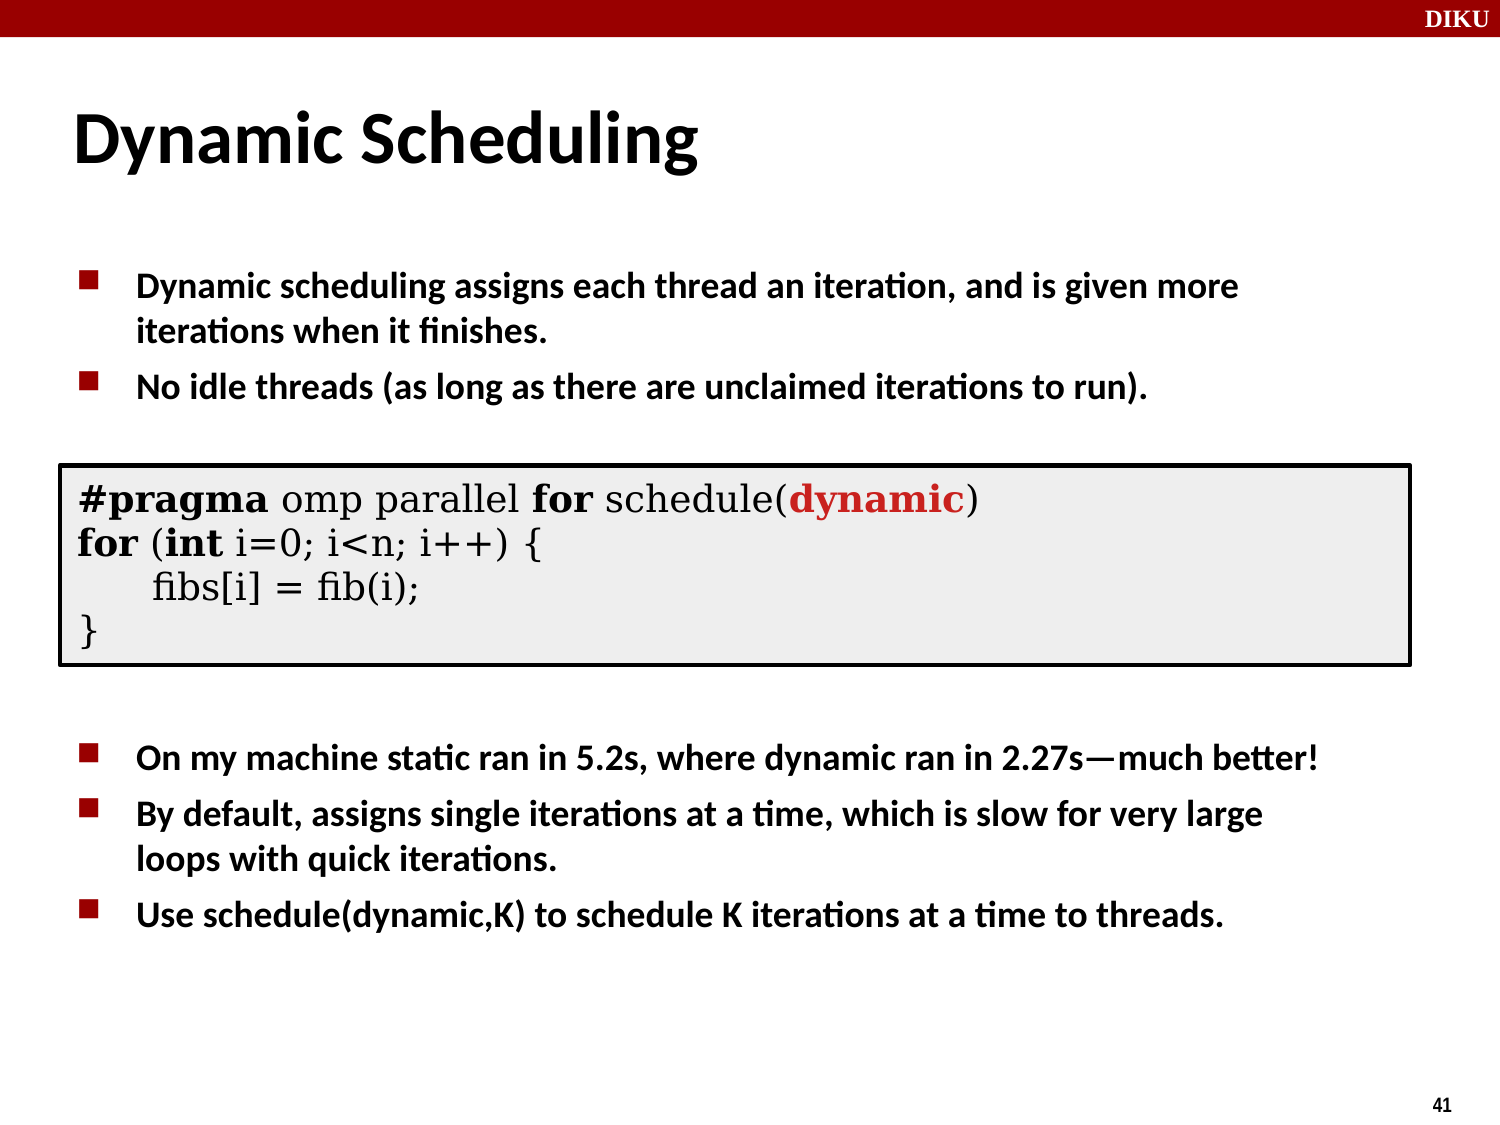

Dynamic Scheduling
Dynamic scheduling assigns each thread an iteration, and is given more iterations when it finishes.
No idle threads (as long as there are unclaimed iterations to run).
#pragma omp parallel for schedule(dynamic)
for (int i=0; i<n; i++) {
	fibs[i] = fib(i);
}
On my machine static ran in 5.2s, where dynamic ran in 2.27s—much better!
By default, assigns single iterations at a time, which is slow for very large loops with quick iterations.
Use schedule(dynamic,K) to schedule K iterations at a time to threads.